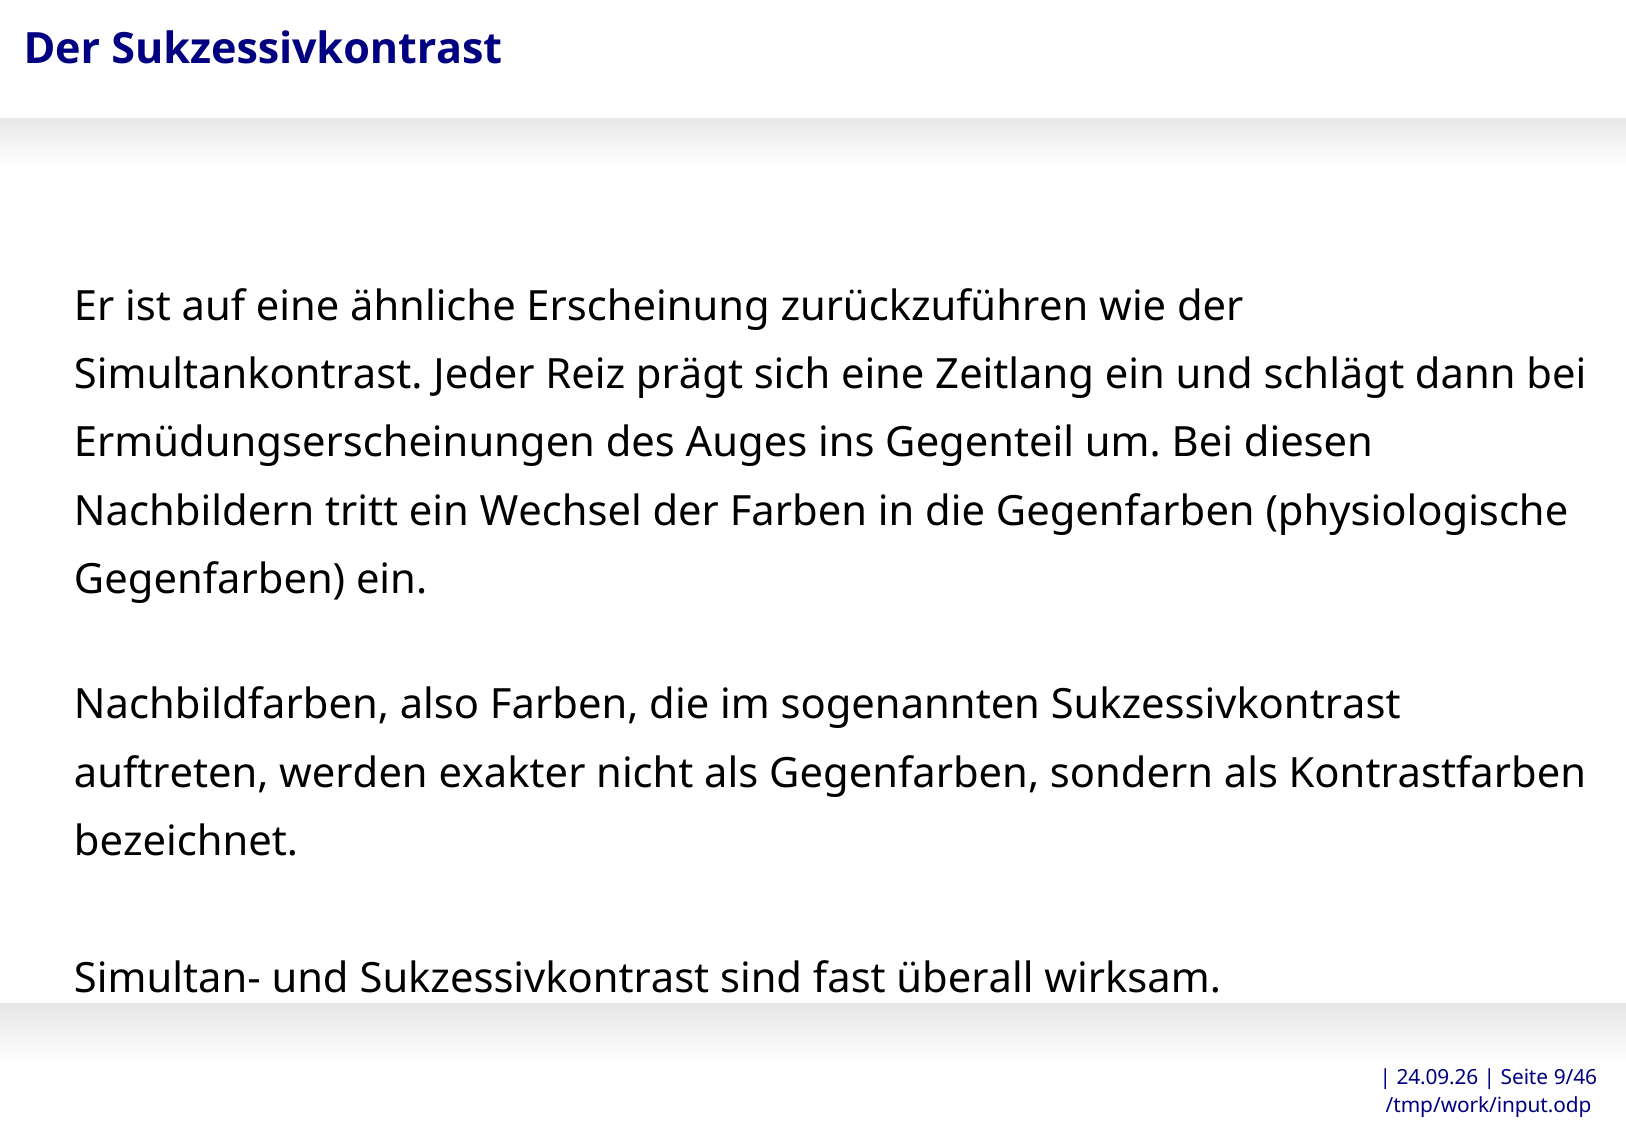

# Der Sukzessivkontrast
Er ist auf eine ähnliche Erscheinung zurückzuführen wie der Simultankontrast. Jeder Reiz prägt sich eine Zeitlang ein und schlägt dann bei Ermüdungserscheinungen des Auges ins Gegenteil um. Bei diesen Nachbildern tritt ein Wechsel der Farben in die Gegenfarben (physiologische Gegenfarben) ein.
Nachbildfarben, also Farben, die im sogenannten Sukzessivkontrast auftreten, werden exakter nicht als Gegenfarben, sondern als Kontrastfarben bezeichnet.
Simultan- und Sukzessivkontrast sind fast überall wirksam.